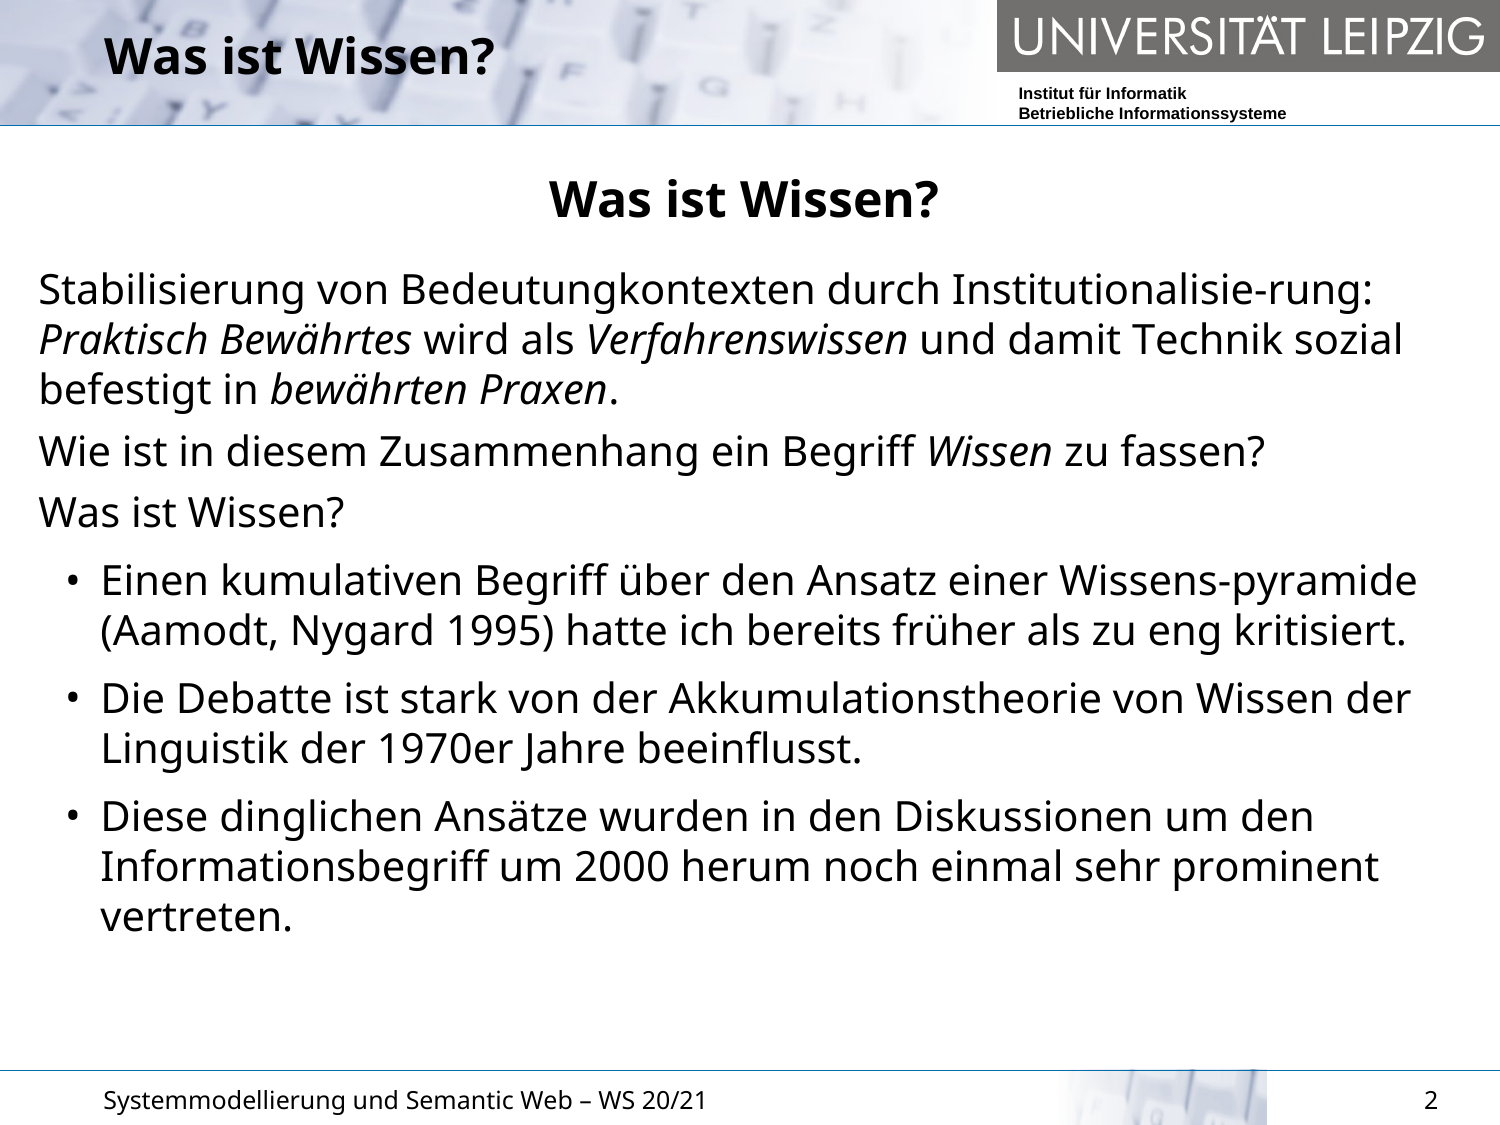

Was ist Wissen?
Was ist Wissen?
Stabilisierung von Bedeutungkontexten durch Institutionalisie-rung: Praktisch Bewährtes wird als Verfahrenswissen und damit Technik sozial befestigt in bewährten Praxen.
Wie ist in diesem Zusammenhang ein Begriff Wissen zu fassen?
Was ist Wissen?
Einen kumulativen Begriff über den Ansatz einer Wissens-pyramide (Aamodt, Nygard 1995) hatte ich bereits früher als zu eng kritisiert.
Die Debatte ist stark von der Akkumulationstheorie von Wissen der Linguistik der 1970er Jahre beeinflusst.
Diese dinglichen Ansätze wurden in den Diskussionen um den Informationsbegriff um 2000 herum noch einmal sehr prominent vertreten.
Systemmodellierung und Semantic Web – WS 20/21
2